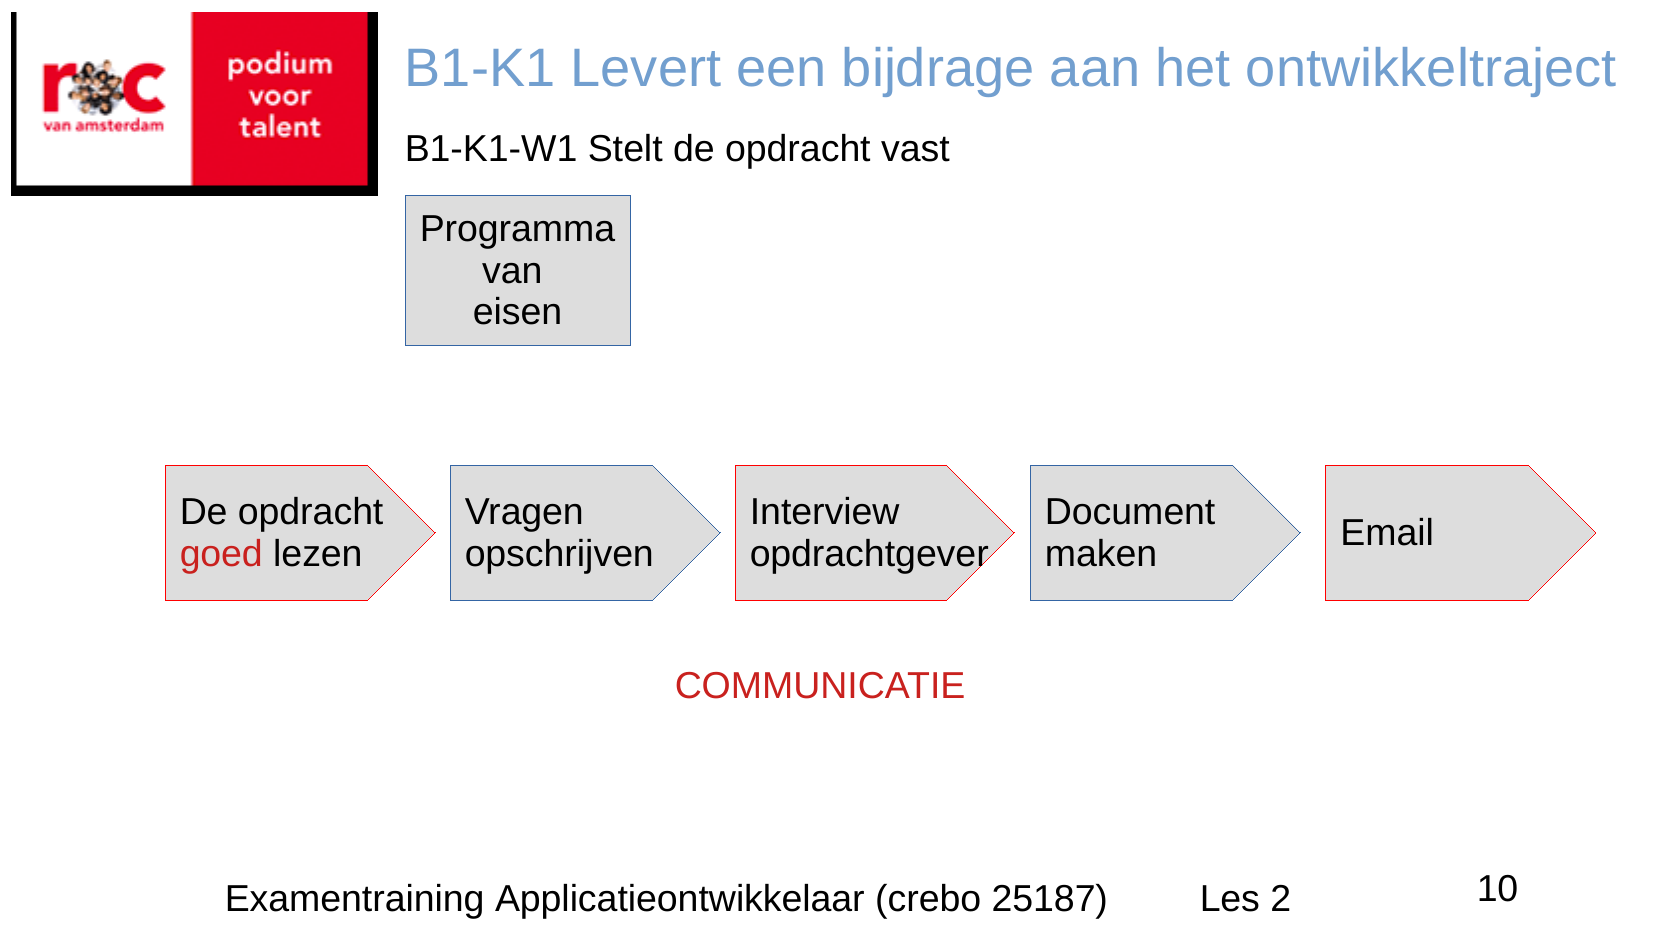

B1-K1 Levert een bijdrage aan het ontwikkeltraject
B1-K1-W1 Stelt de opdracht vast
Programma
van
eisen
De opdracht
goed lezen
Vragen
opschrijven
Interview
opdrachtgever
Document
maken
Email
COMMUNICATIE
Examentraining Applicatieontwikkelaar (crebo 25187)
Les 2